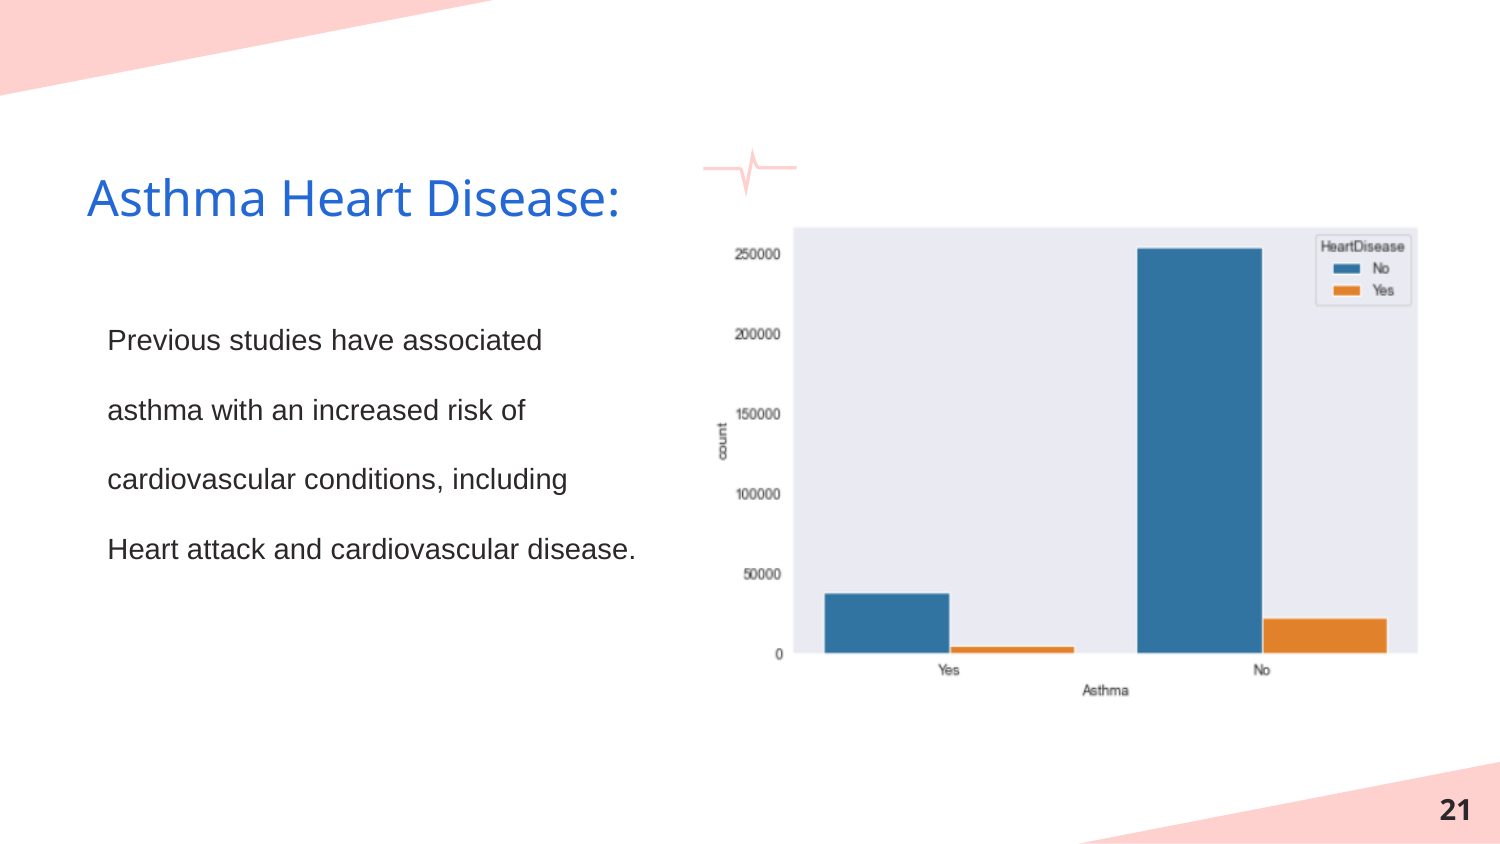

# Asthma Heart Disease:
Previous studies have associated asthma with an increased risk of cardiovascular conditions, including
Heart attack and cardiovascular disease.
21